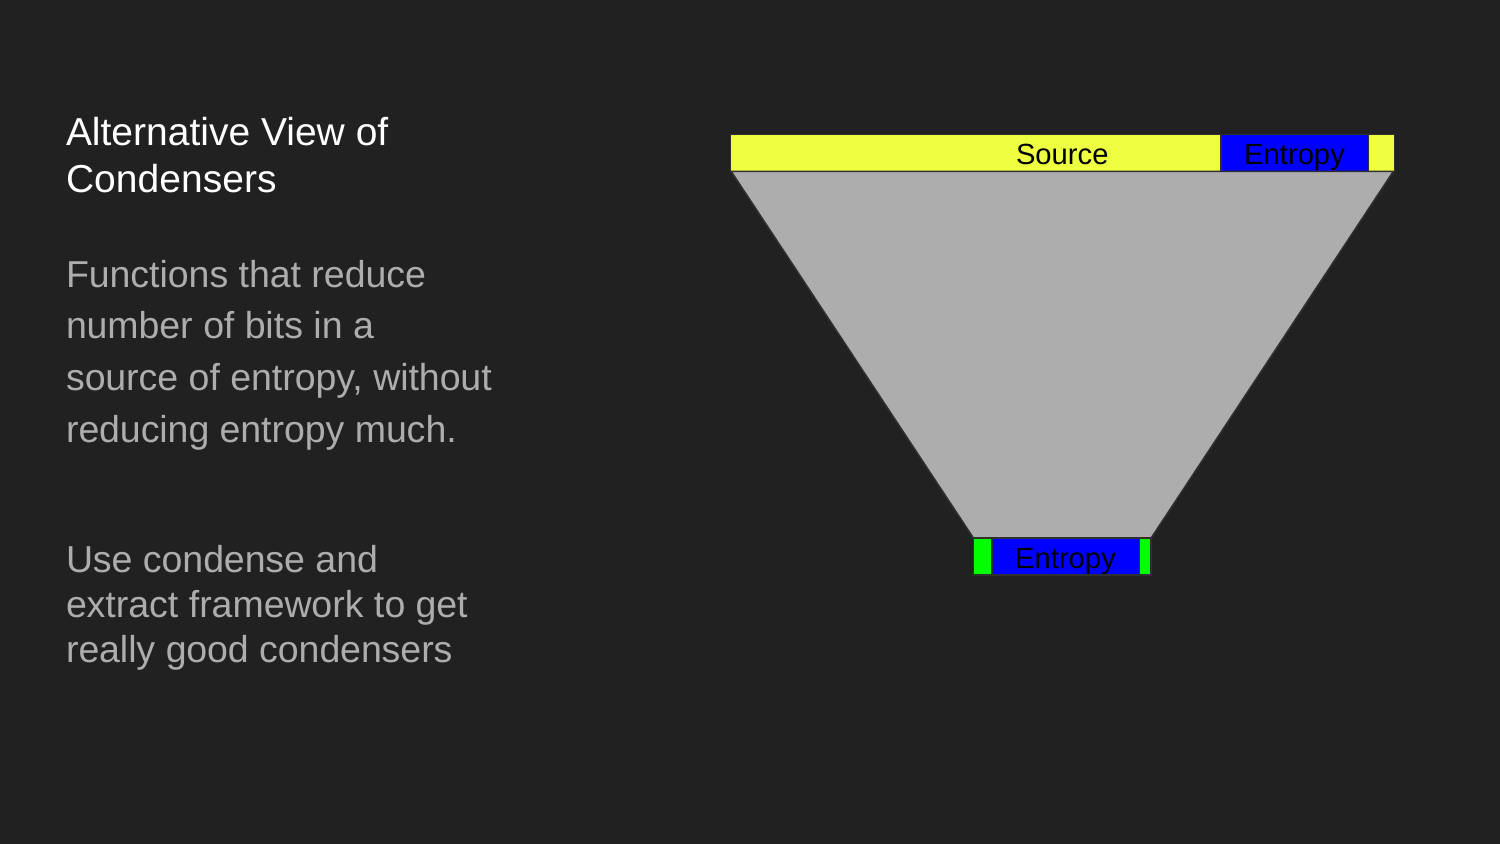

# Alternative View of Condensers
Source
Entropy
Functions that reduce number of bits in a source of entropy, without reducing entropy much.
Use condense and extract framework to get really good condensers
Entropy